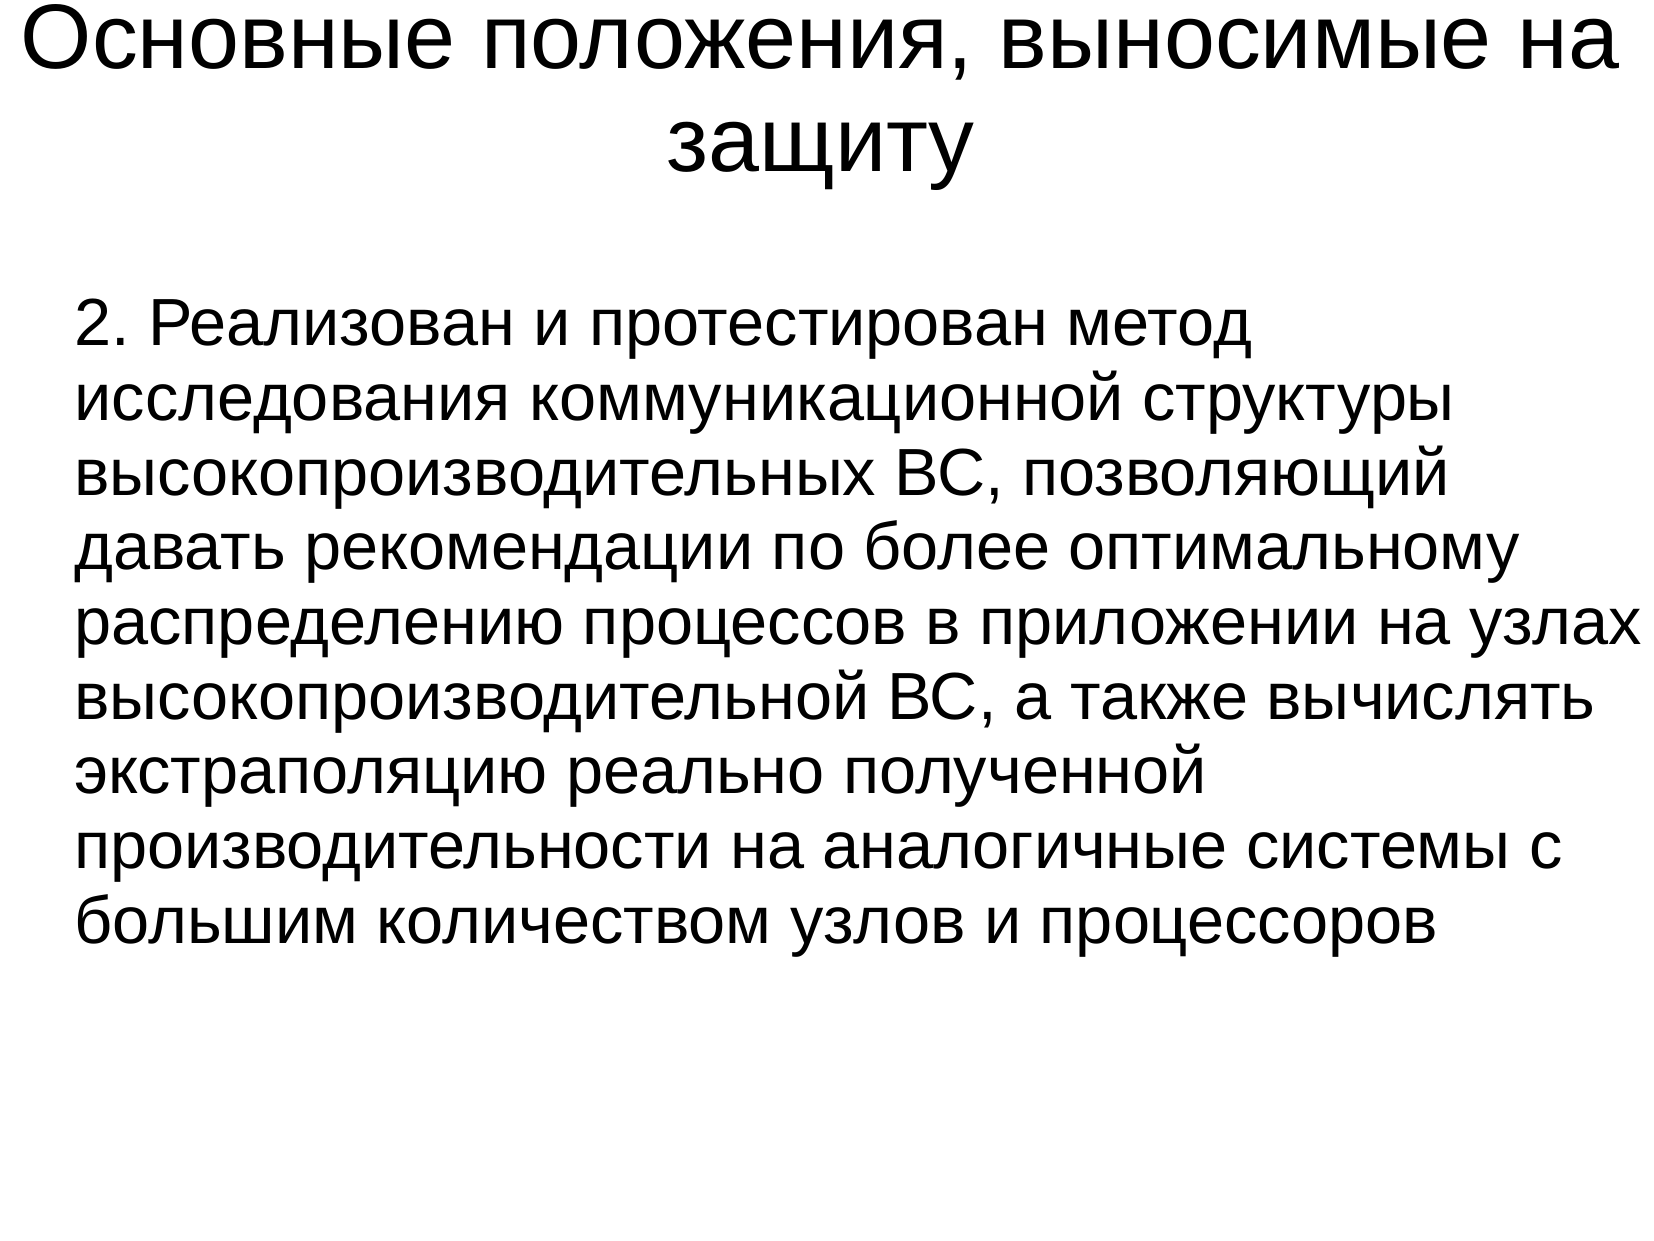

# Основные положения, выносимые на защиту
2. Реализован и протестирован метод исследования коммуникационной структуры высокопроизводительных ВС, позволяющий давать рекомендации по более оптимальному распределению процессов в приложении на узлах высокопроизводительной ВС, а также вычислять экcтраполяцию реально полученной производительности на аналогичные системы с большим количеством узлов и процессоров